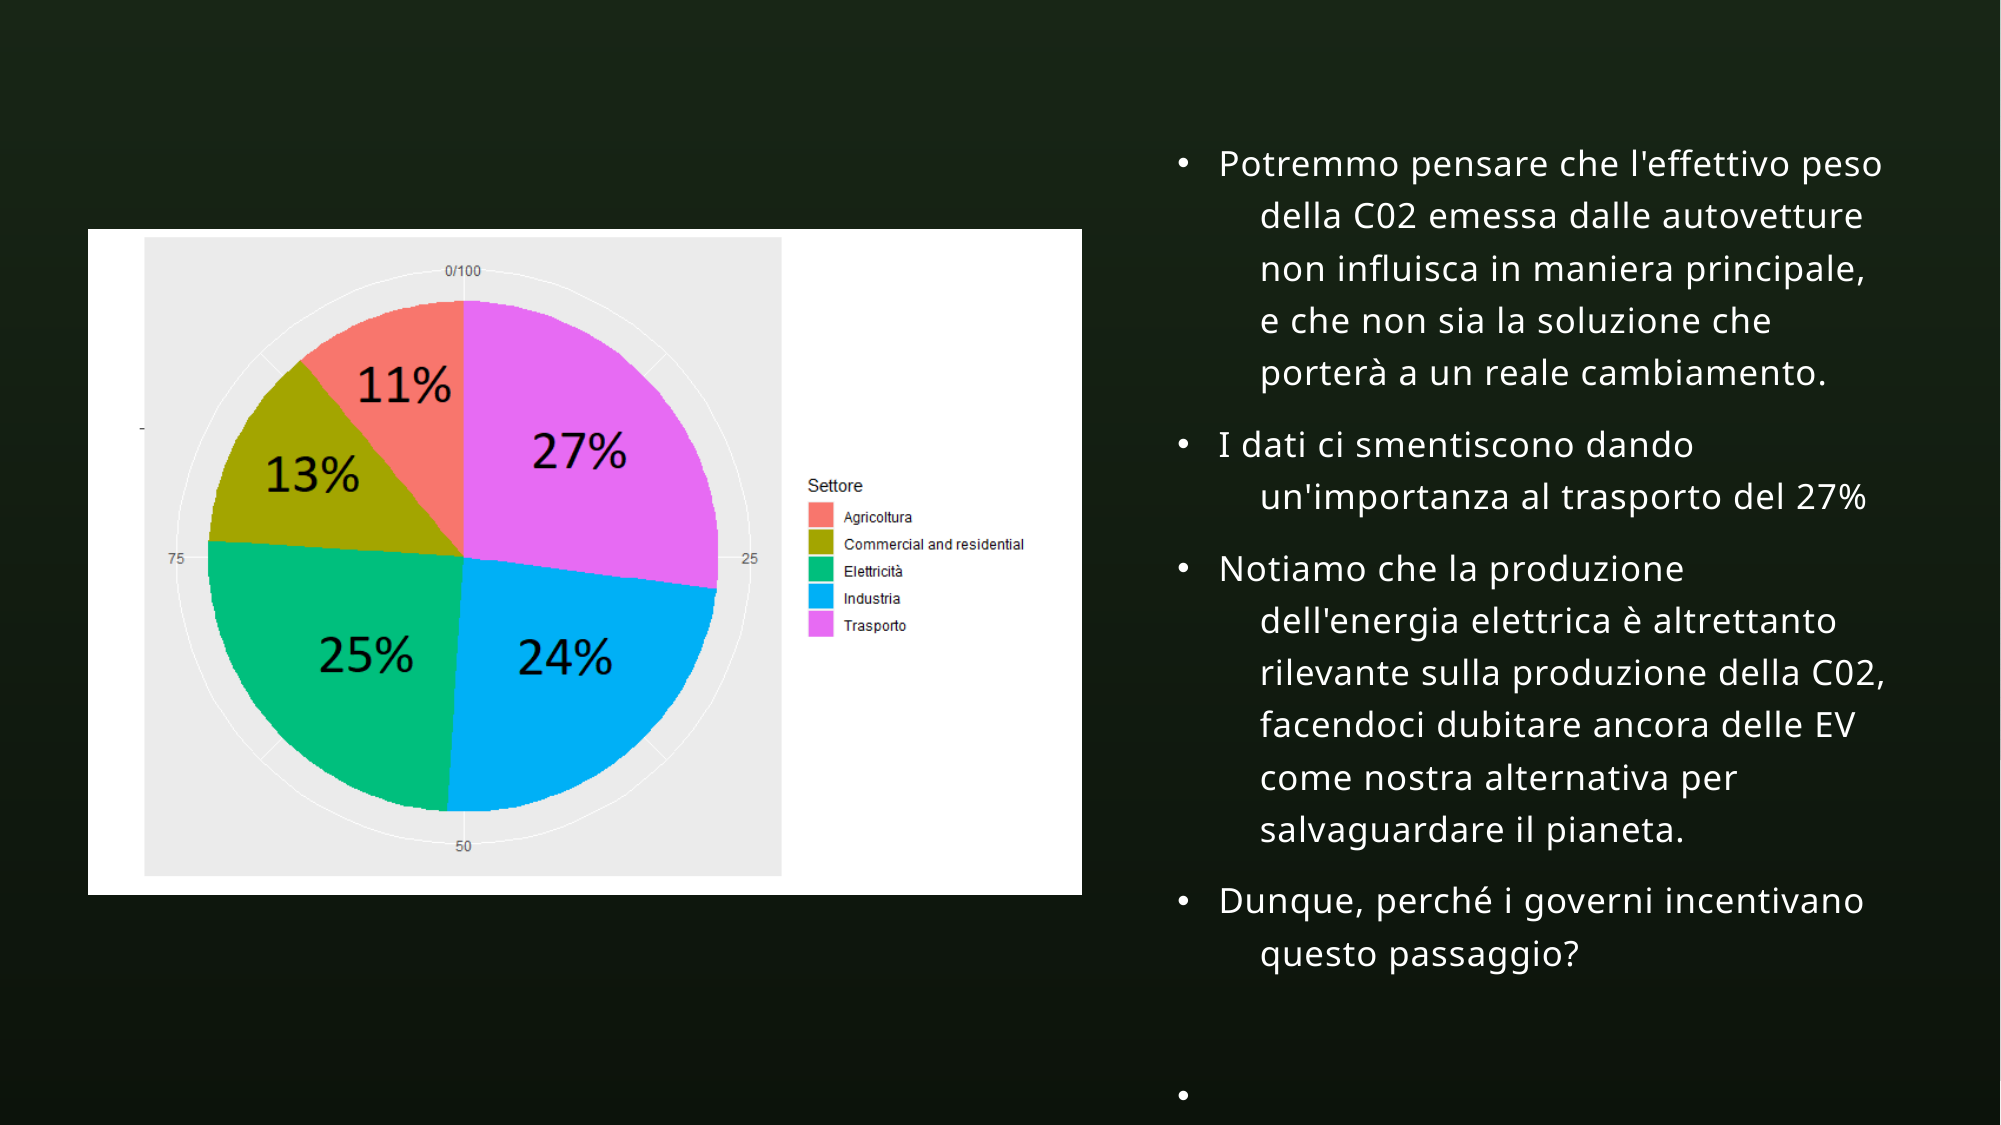

# Potremmo pensare che l'effettivo peso della C02 emessa dalle autovetture non influisca in maniera principale, e che non sia la soluzione che porterà a un reale cambiamento.
I dati ci smentiscono dando un'importanza al trasporto del 27%
Notiamo che la produzione dell'energia elettrica è altrettanto rilevante sulla produzione della C02, facendoci dubitare ancora delle EV come nostra alternativa per salvaguardare il pianeta.
Dunque, perché i governi incentivano questo passaggio?